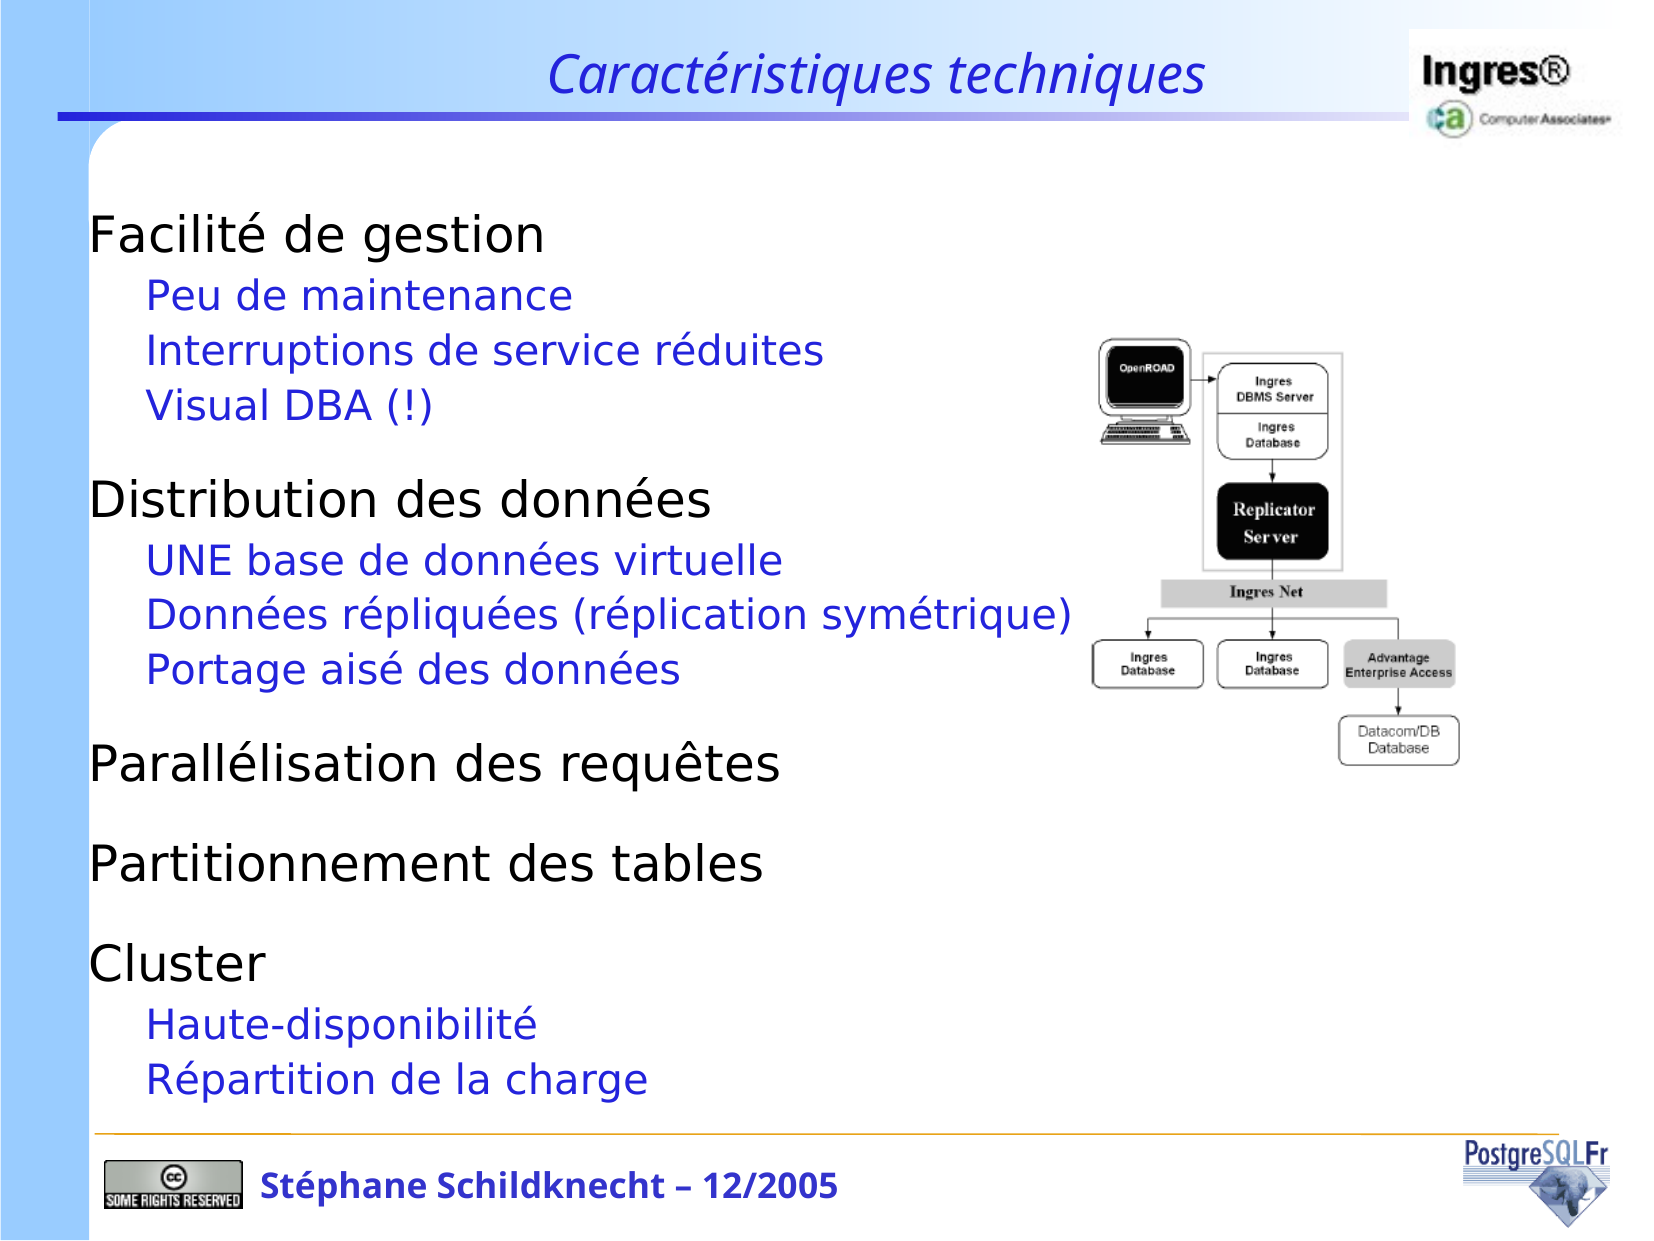

# Caractéristiques techniques
Facilité de gestion
Peu de maintenance
Interruptions de service réduites
Visual DBA (!)
Distribution des données
UNE base de données virtuelle
Données répliquées (réplication symétrique)
Portage aisé des données
Parallélisation des requêtes
Partitionnement des tables
Cluster
Haute-disponibilité
Répartition de la charge